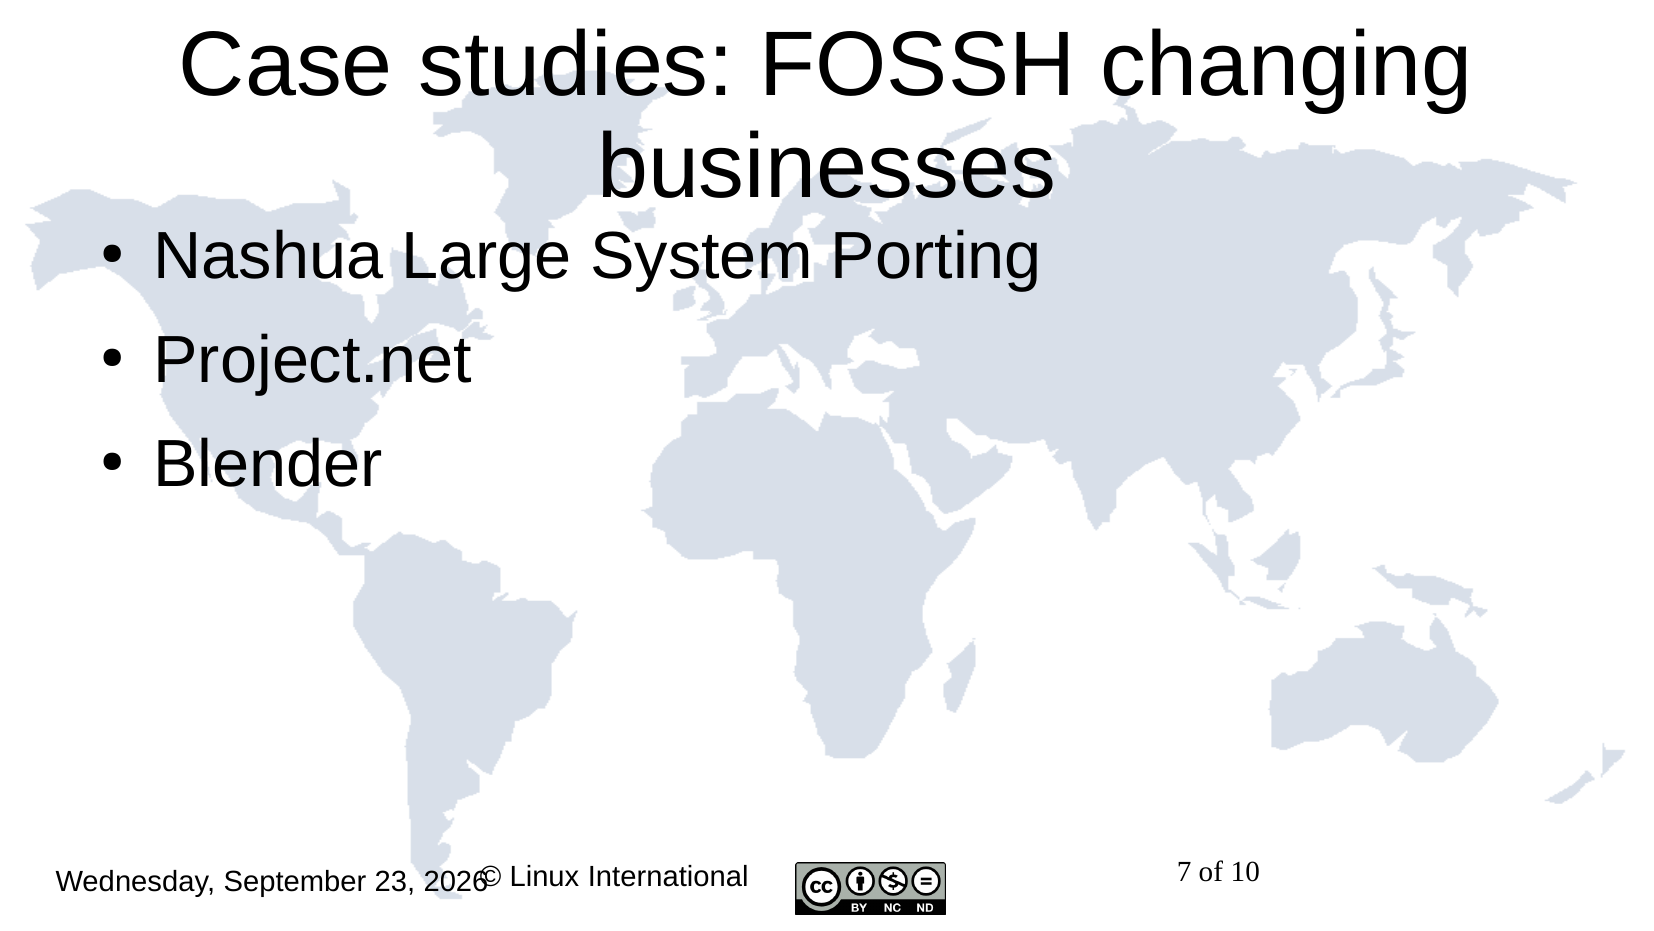

# Case studies: FOSSH changing businesses
Nashua Large System Porting
Project.net
Blender
7